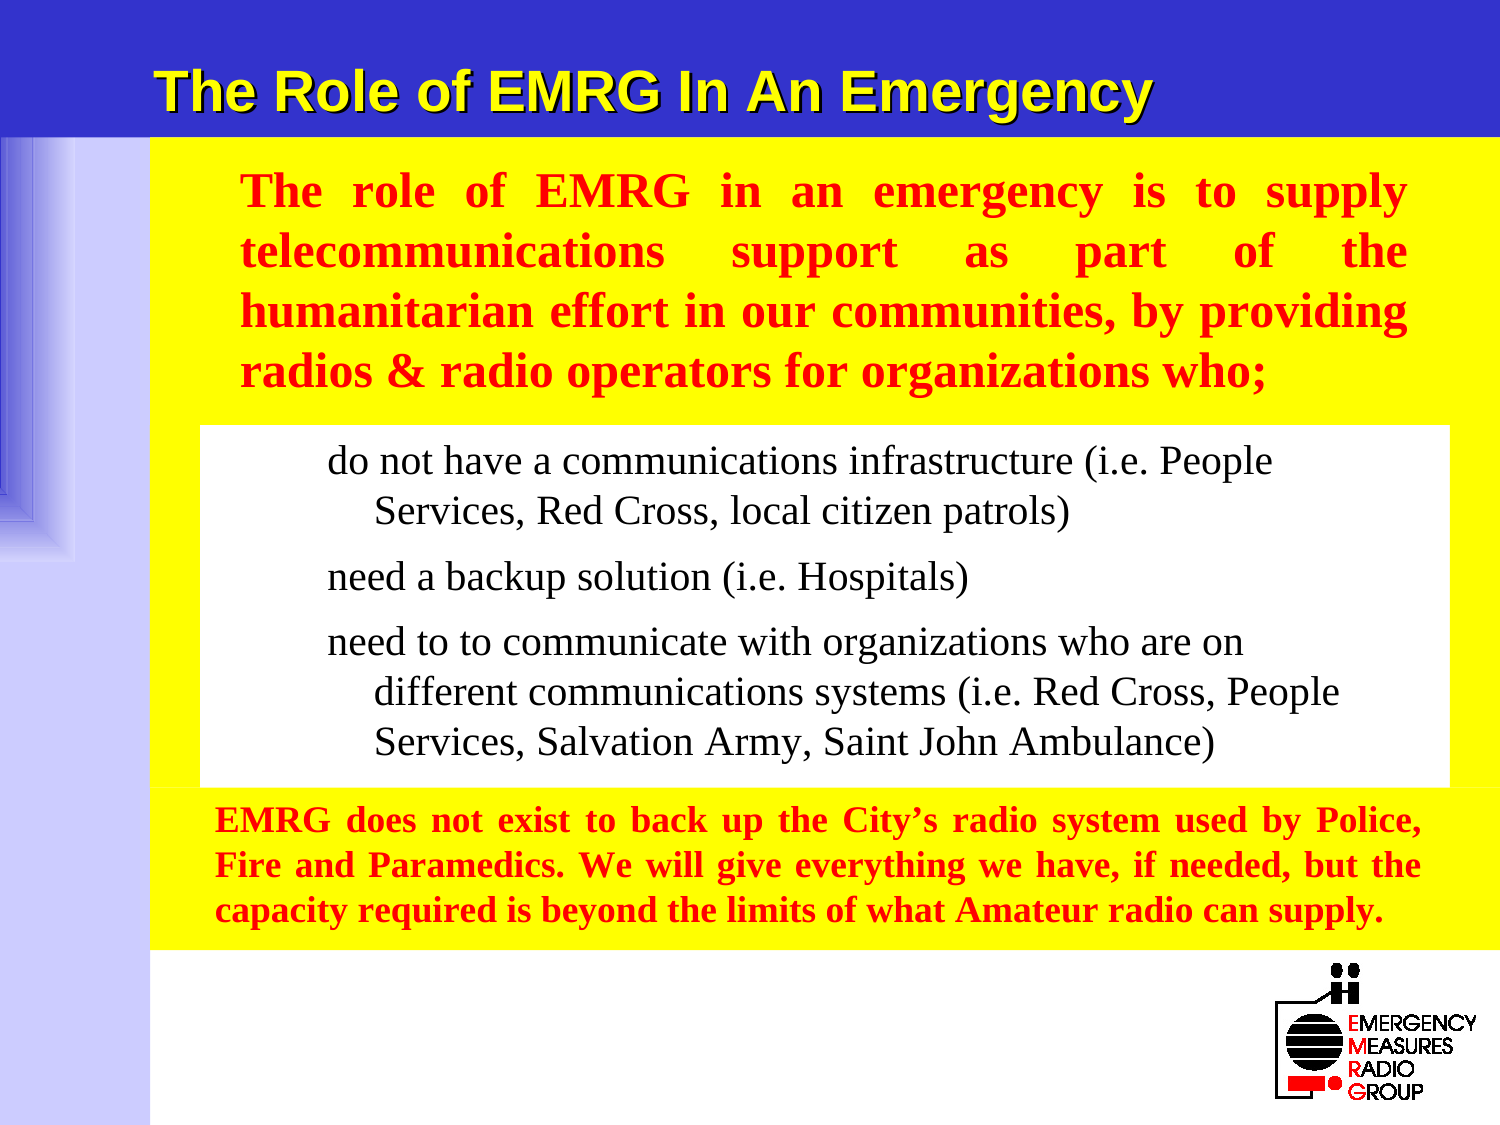

The Role of EMRG In An Emergency
The role of EMRG in an emergency is to supply telecommunications support as part of the humanitarian effort in our communities, by providing radios & radio operators for organizations who;
do not have a communications infrastructure (i.e. People Services, Red Cross, local citizen patrols)
need a backup solution (i.e. Hospitals)
need to to communicate with organizations who are on different communications systems (i.e. Red Cross, People Services, Salvation Army, Saint John Ambulance)
EMRG does not exist to back up the City’s radio system used by Police, Fire and Paramedics. We will give everything we have, if needed, but the capacity required is beyond the limits of what Amateur radio can supply.